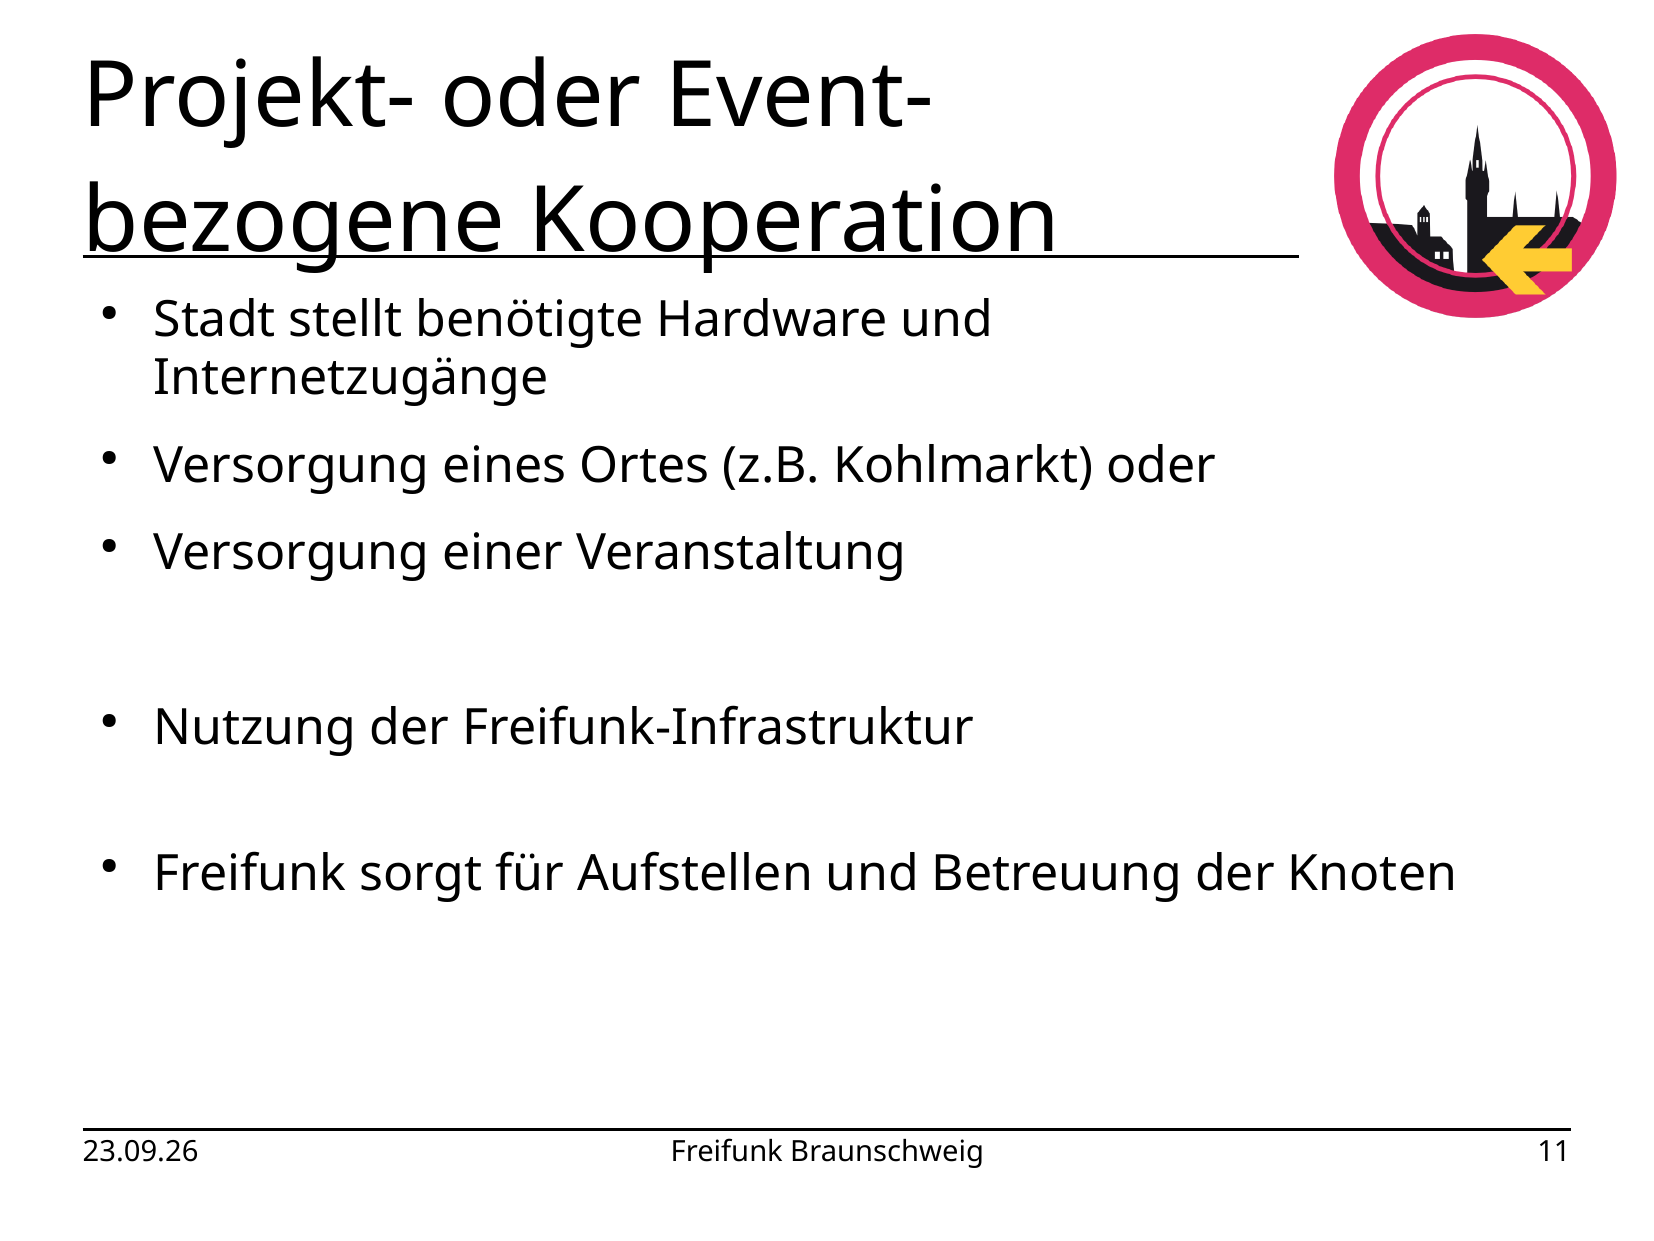

# Projekt- oder Event-bezogene Kooperation
Stadt stellt benötigte Hardware und
Internetzugänge
Versorgung eines Ortes (z.B. Kohlmarkt) oder
Versorgung einer Veranstaltung
Nutzung der Freifunk-Infrastruktur
Freifunk sorgt für Aufstellen und Betreuung der Knoten
Freifunk Braunschweig
11